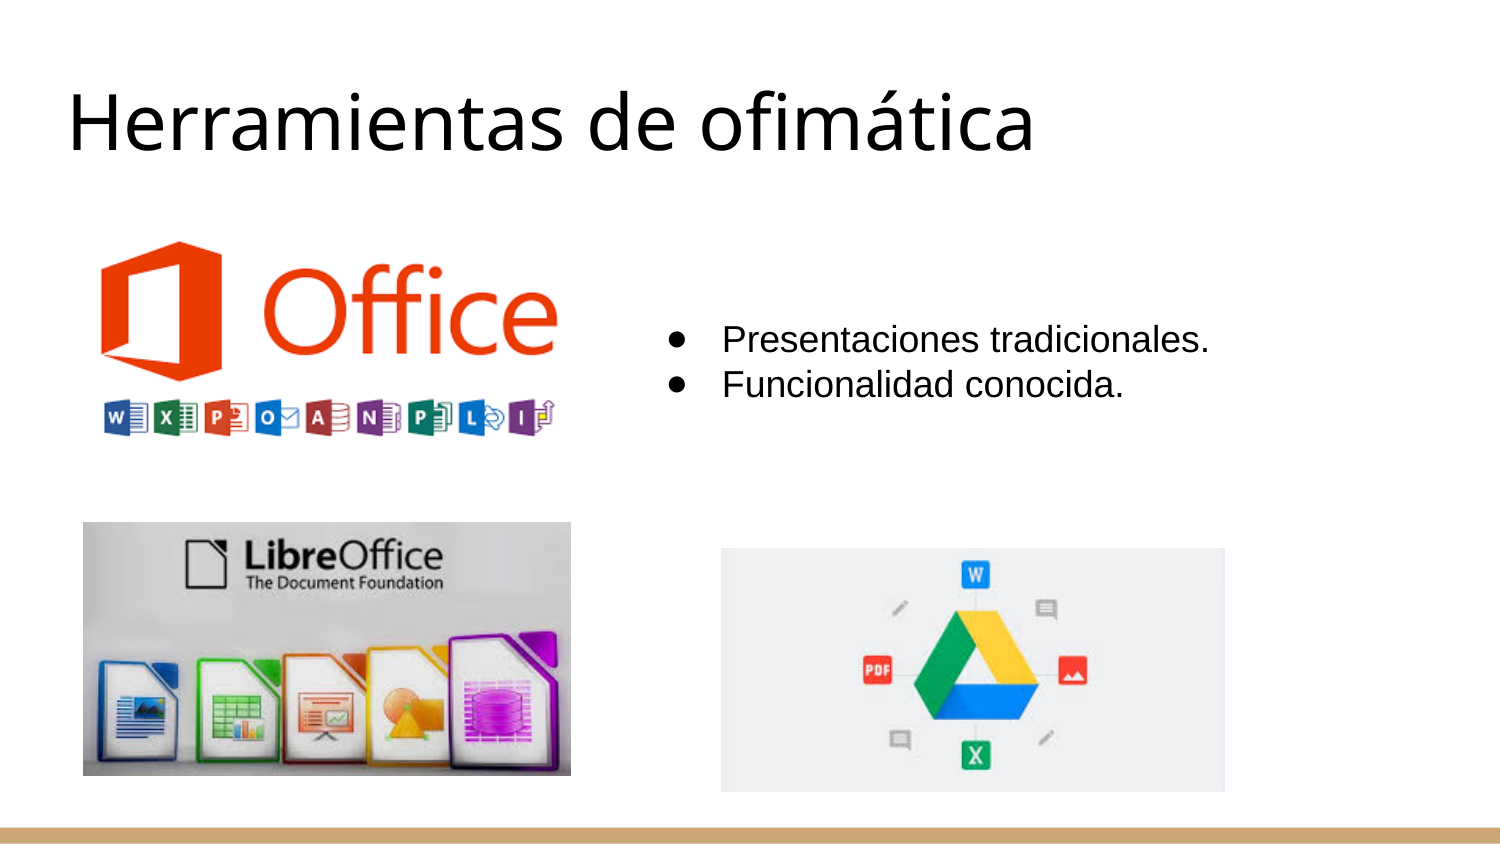

# Herramientas de ofimática
Presentaciones tradicionales.
Funcionalidad conocida.